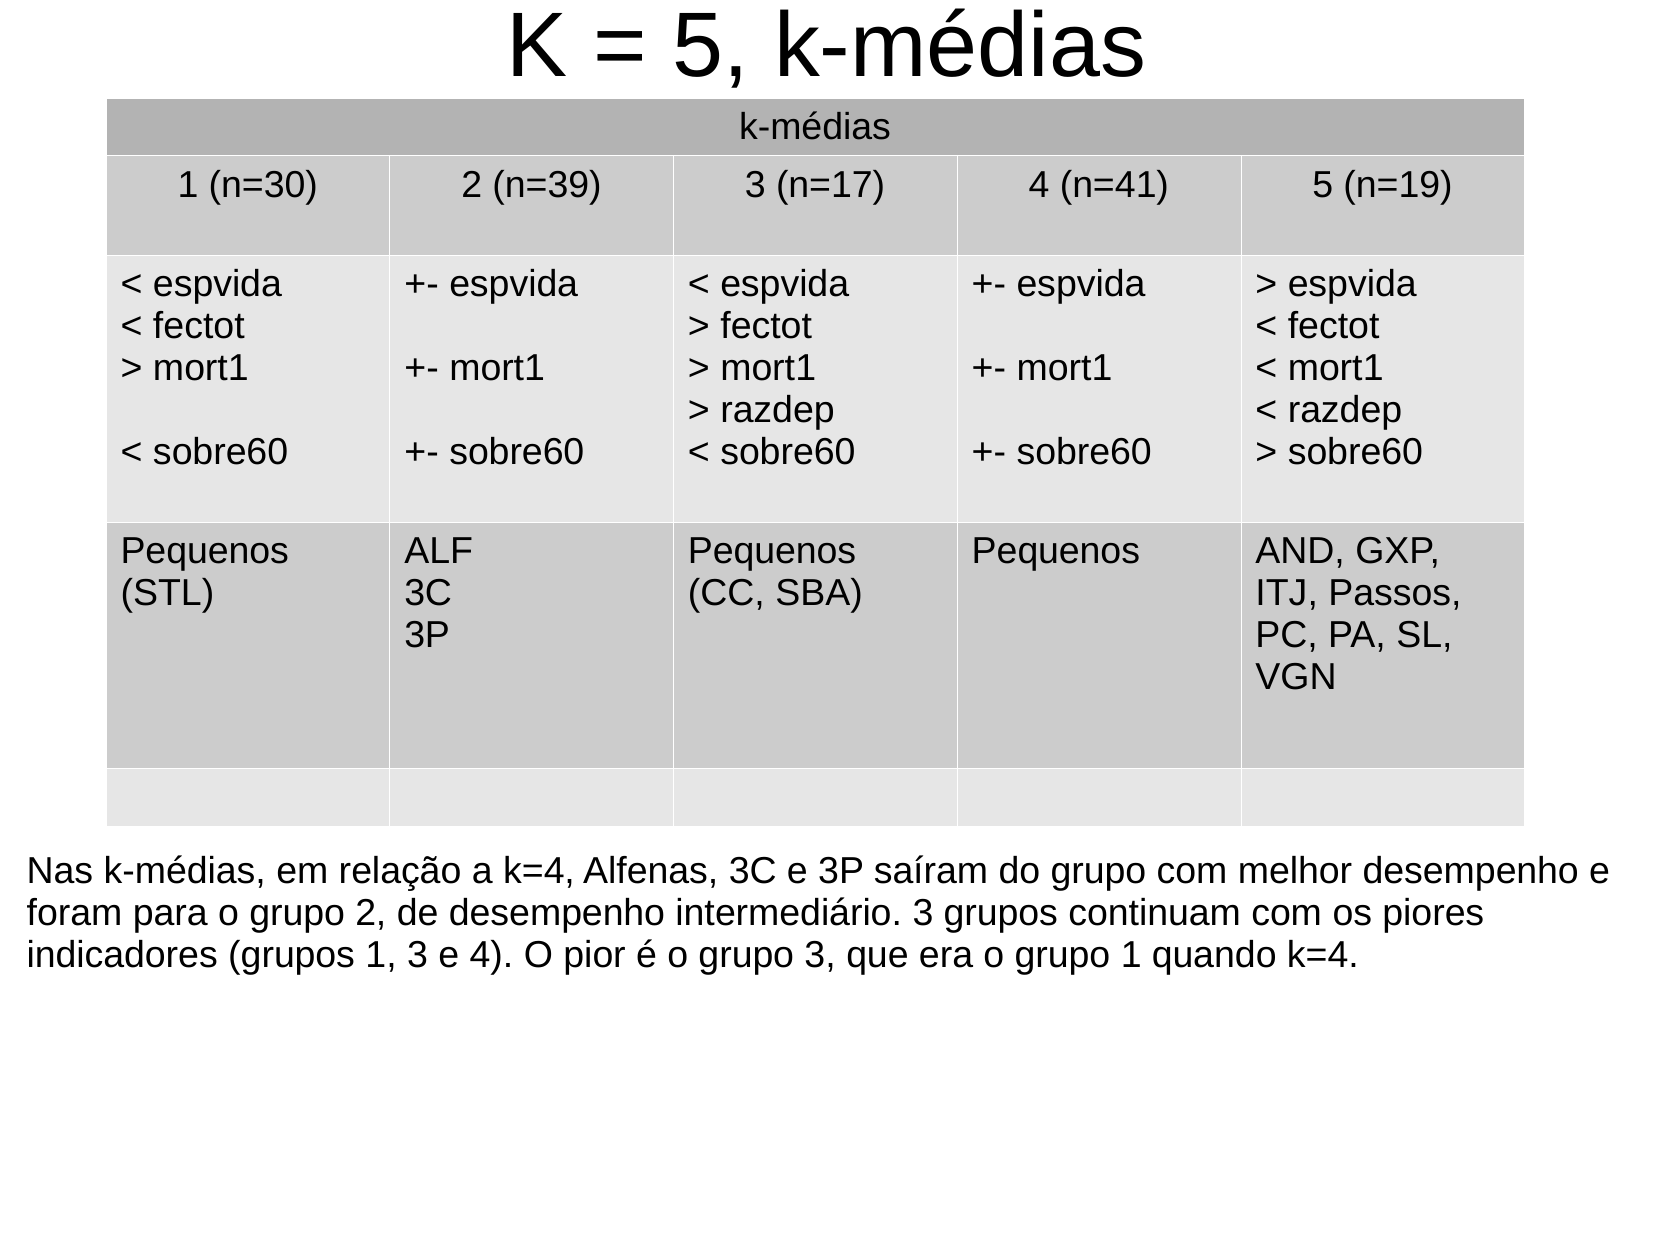

# K = 5, k-médias
| k-médias | | | | |
| --- | --- | --- | --- | --- |
| 1 (n=30) | 2 (n=39) | 3 (n=17) | 4 (n=41) | 5 (n=19) |
| < espvida < fectot > mort1 < sobre60 | +- espvida +- mort1 +- sobre60 | < espvida > fectot > mort1 > razdep < sobre60 | +- espvida +- mort1 +- sobre60 | > espvida < fectot < mort1 < razdep > sobre60 |
| Pequenos (STL) | ALF 3C 3P | Pequenos (CC, SBA) | Pequenos | AND, GXP, ITJ, Passos, PC, PA, SL, VGN |
| | | | | |
Nas k-médias, em relação a k=4, Alfenas, 3C e 3P saíram do grupo com melhor desempenho e foram para o grupo 2, de desempenho intermediário. 3 grupos continuam com os piores indicadores (grupos 1, 3 e 4). O pior é o grupo 3, que era o grupo 1 quando k=4.